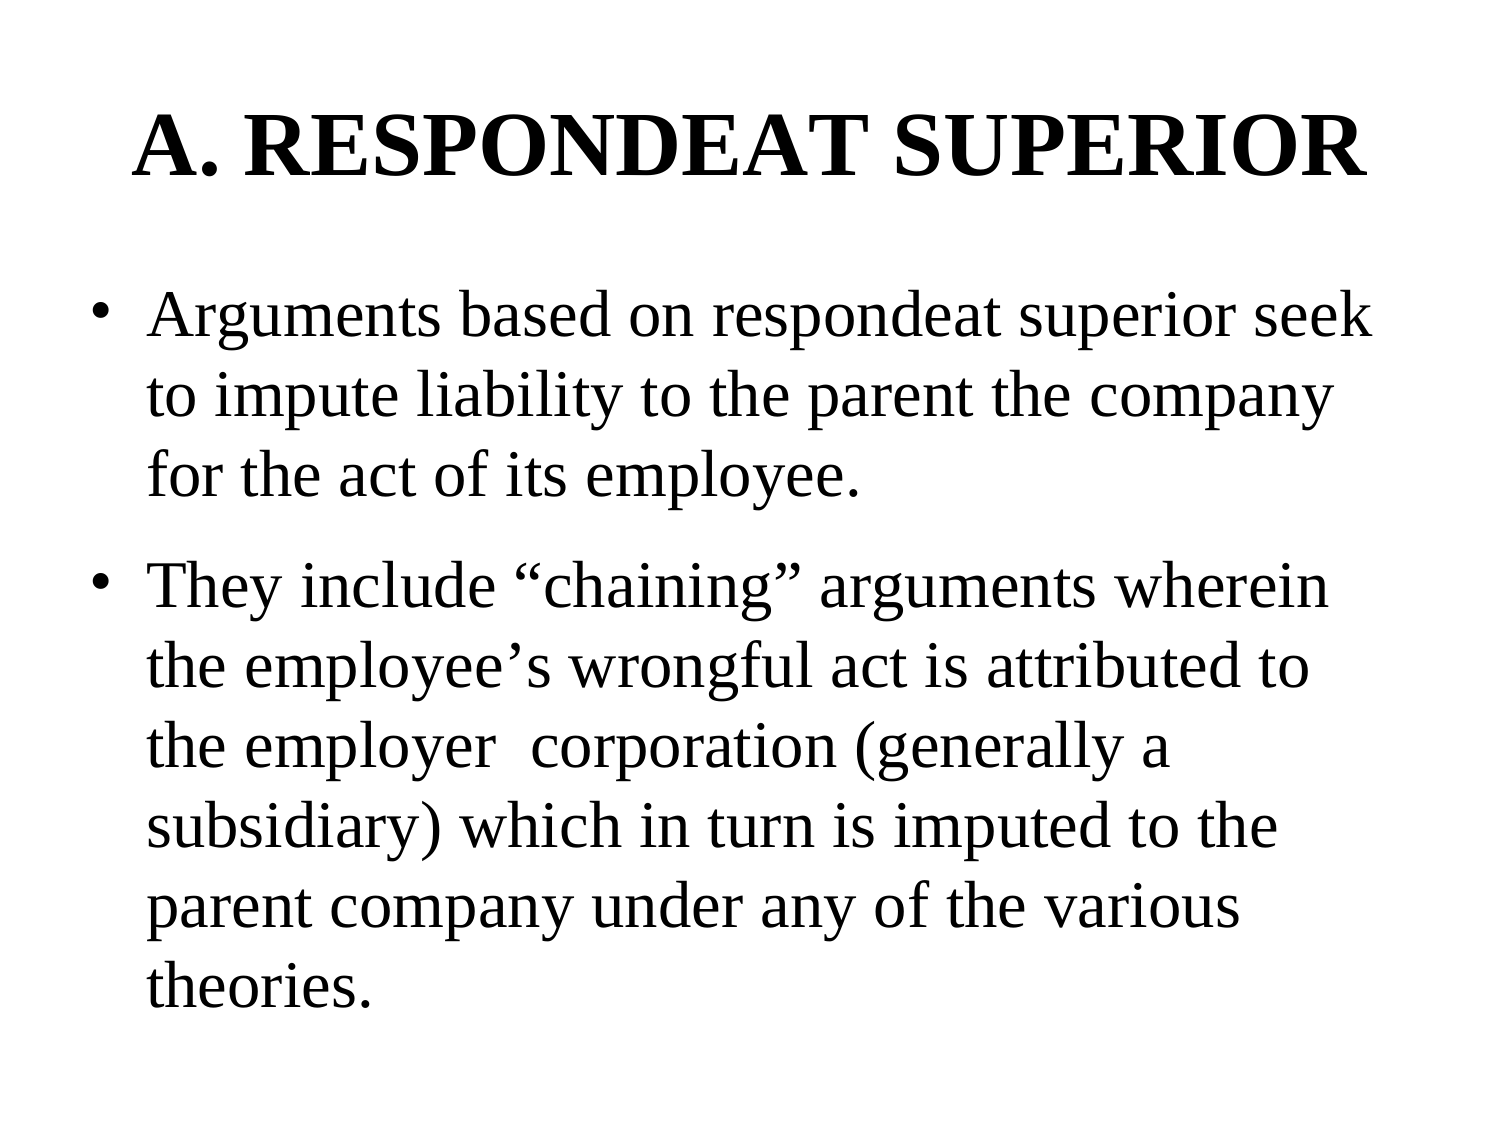

# A. RESPONDEAT SUPERIOR
Arguments based on respondeat superior seek to impute liability to the parent the company for the act of its employee.
They include “chaining” arguments wherein the employee’s wrongful act is attributed to the employer corporation (generally a subsidiary) which in turn is imputed to the parent company under any of the various theories.